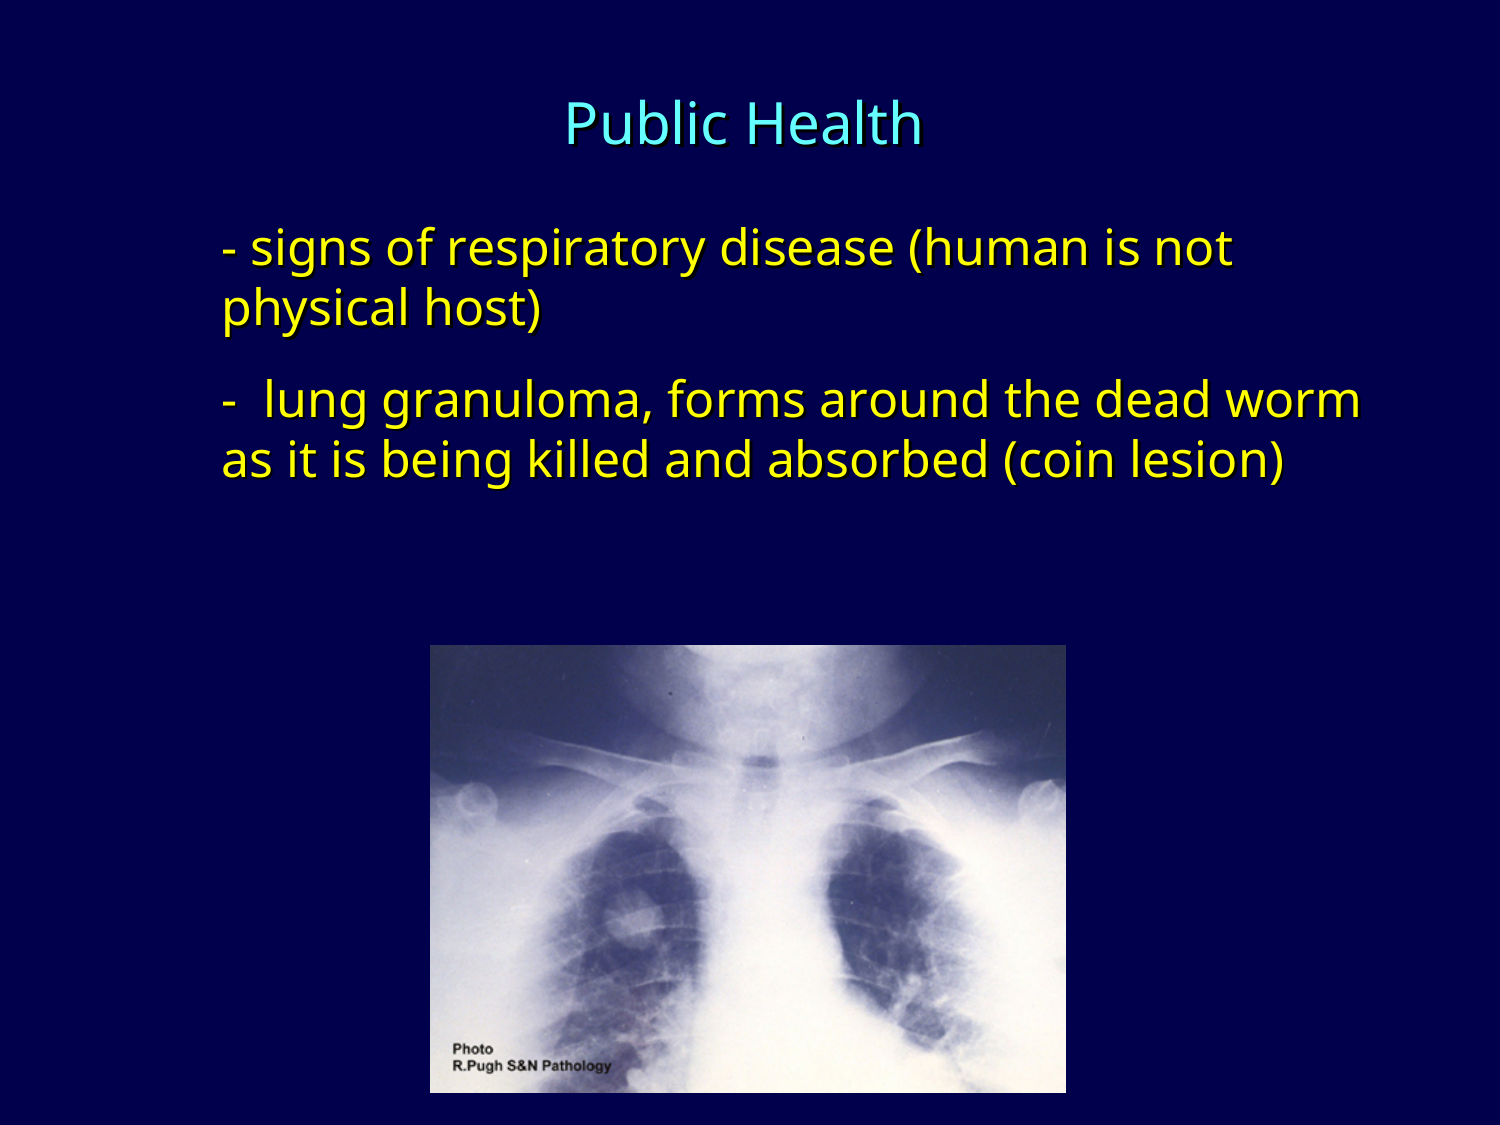

Public Health
- signs of respiratory disease (human is not physical host)
- lung granuloma, forms around the dead worm as it is being killed and absorbed (coin lesion)